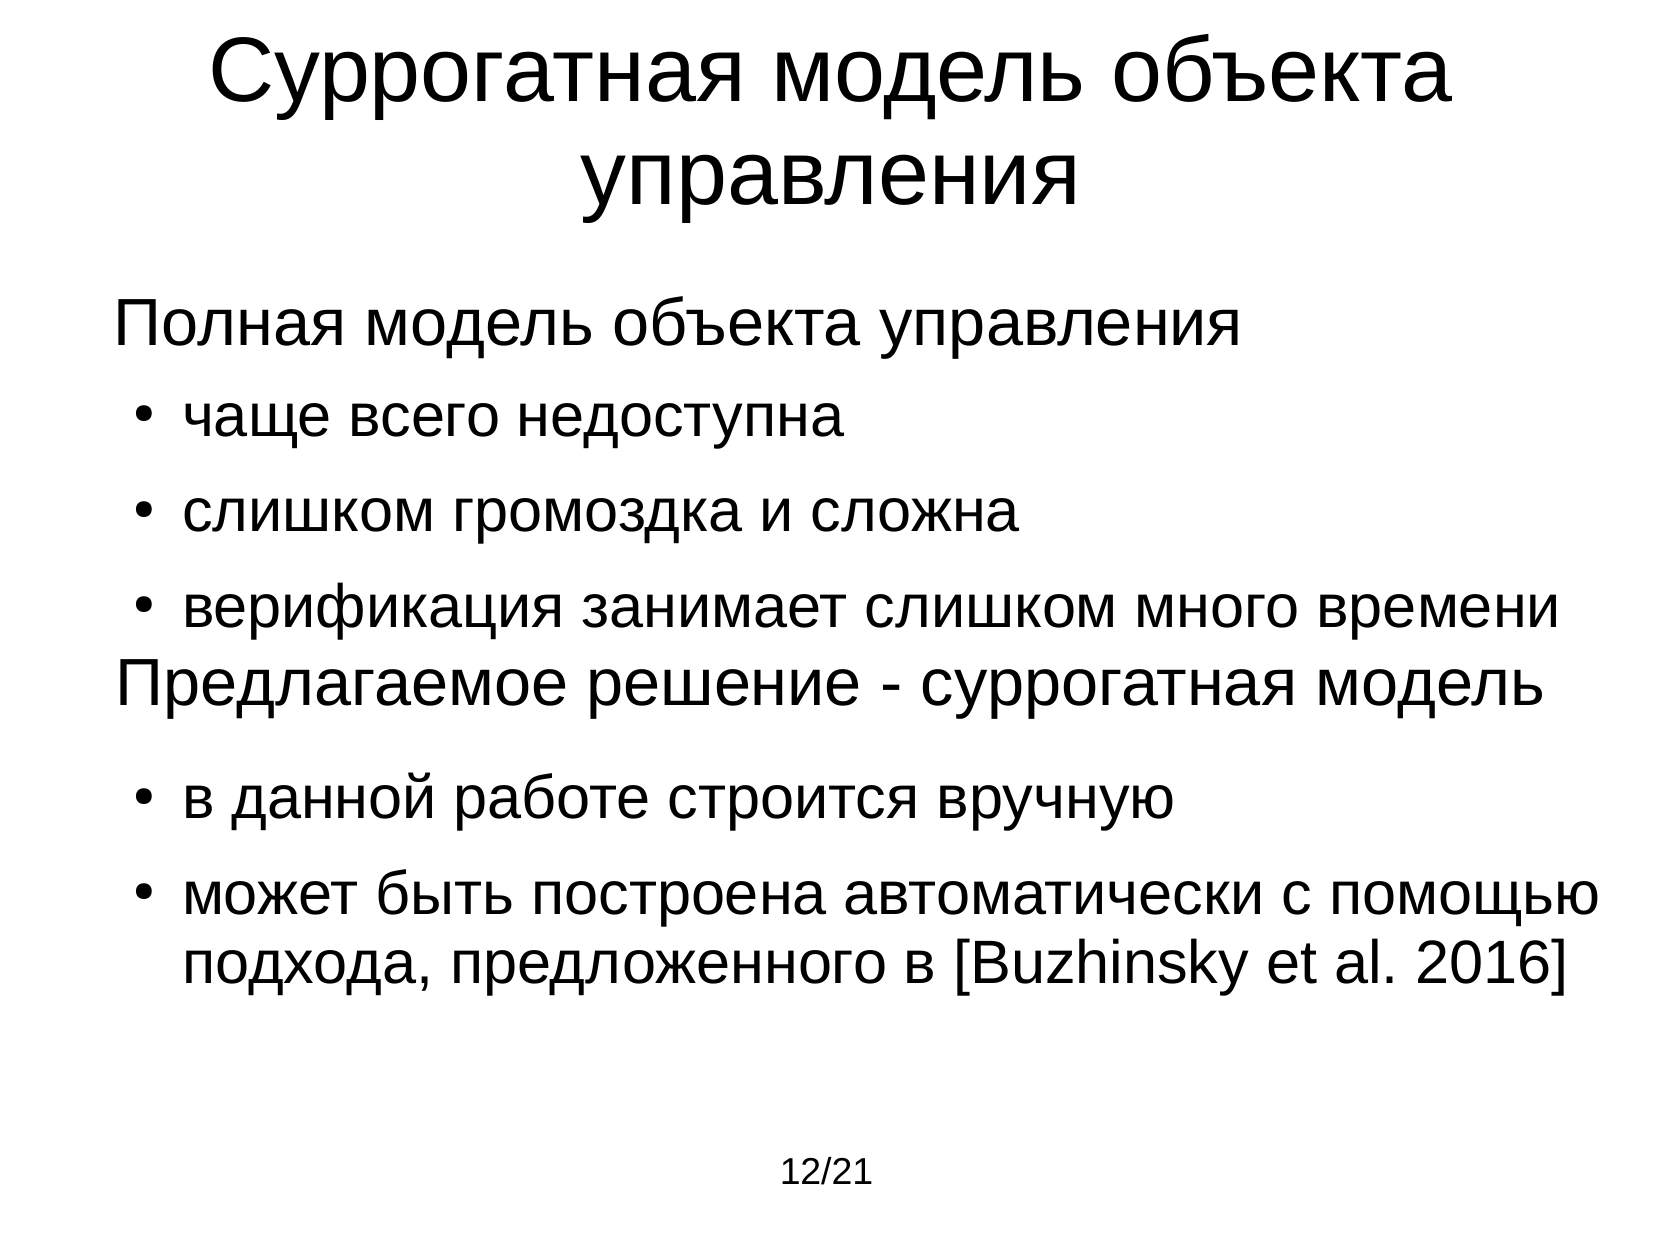

# Суррогатная модель объекта управления
Полная модель объекта управления
чаще всего недоступна
слишком громоздка и сложна
верификация занимает слишком много времени
в данной работе строится вручную
может быть построена автоматически с помощью подхода, предложенного в [Buzhinsky et al. 2016]
Предлагаемое решение - суррогатная модель
12/21